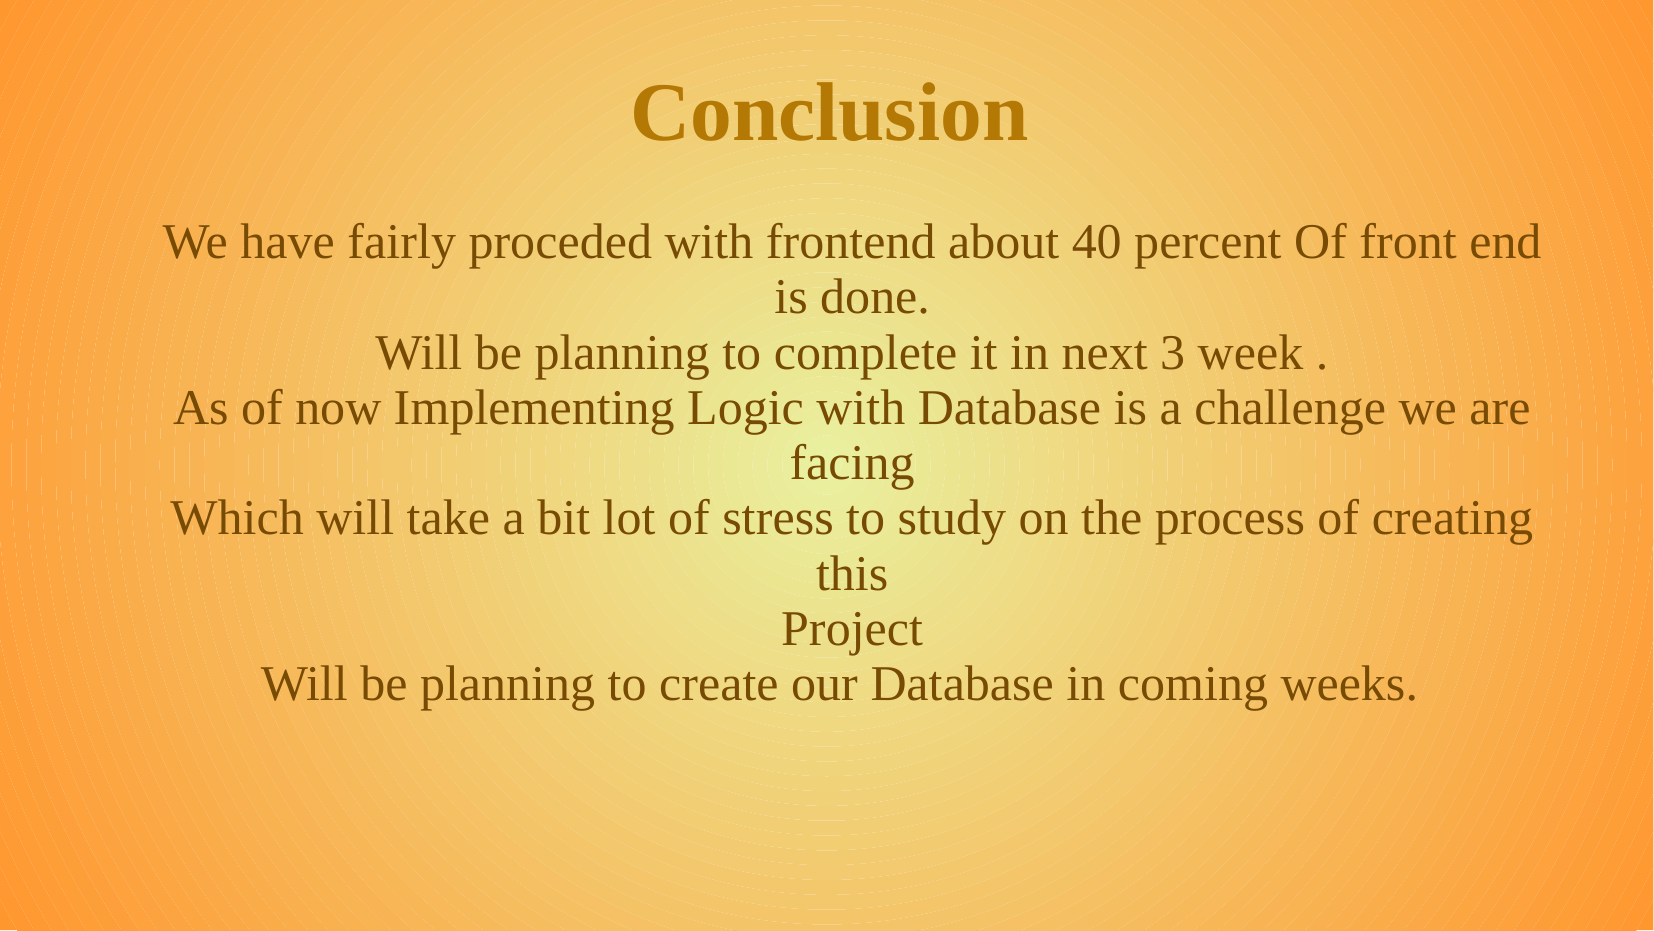

Conclusion
We have fairly proceded with frontend about 40 percent Of front end
 is done.
Will be planning to complete it in next 3 week .
As of now Implementing Logic with Database is a challenge we are facing
Which will take a bit lot of stress to study on the process of creating this
Project
Will be planning to create our Database in coming weeks.